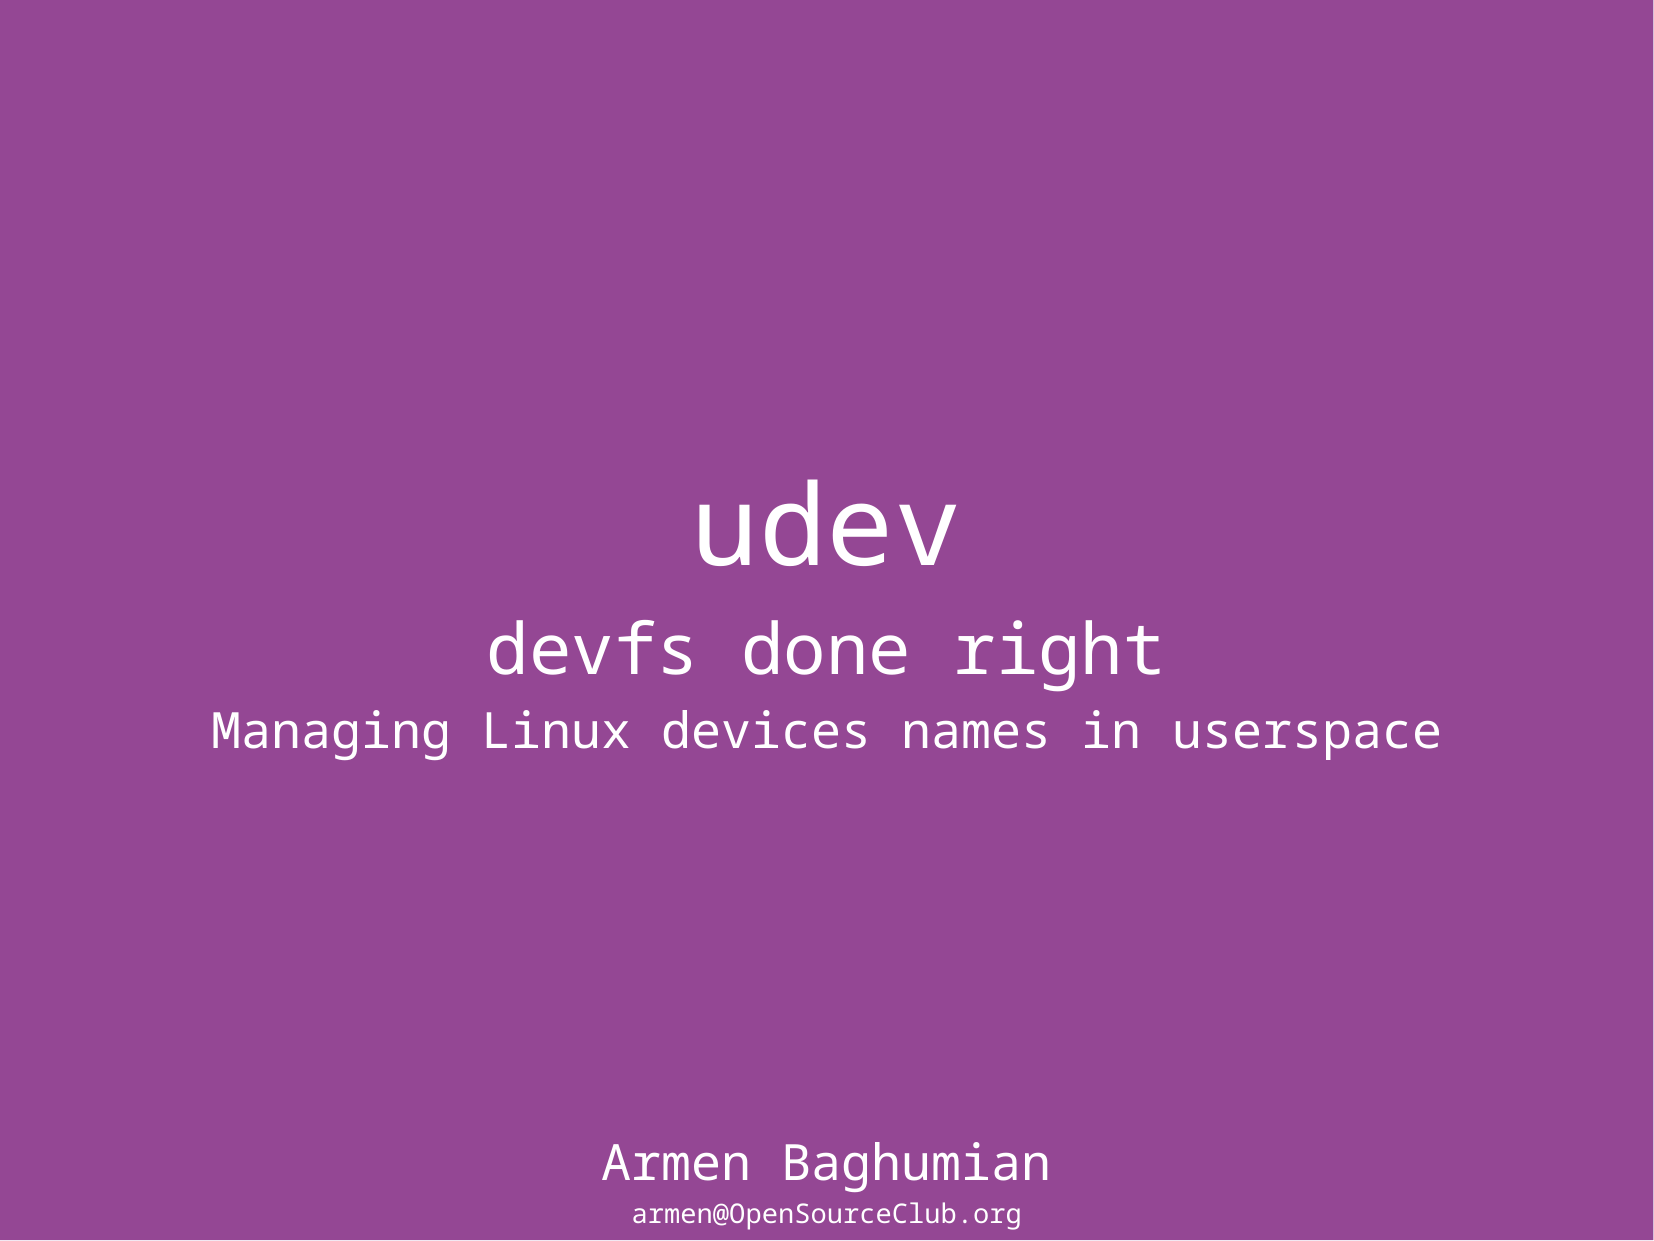

udev
devfs done right
Managing Linux devices names in userspace
Armen Baghumian
armen@OpenSourceClub.org